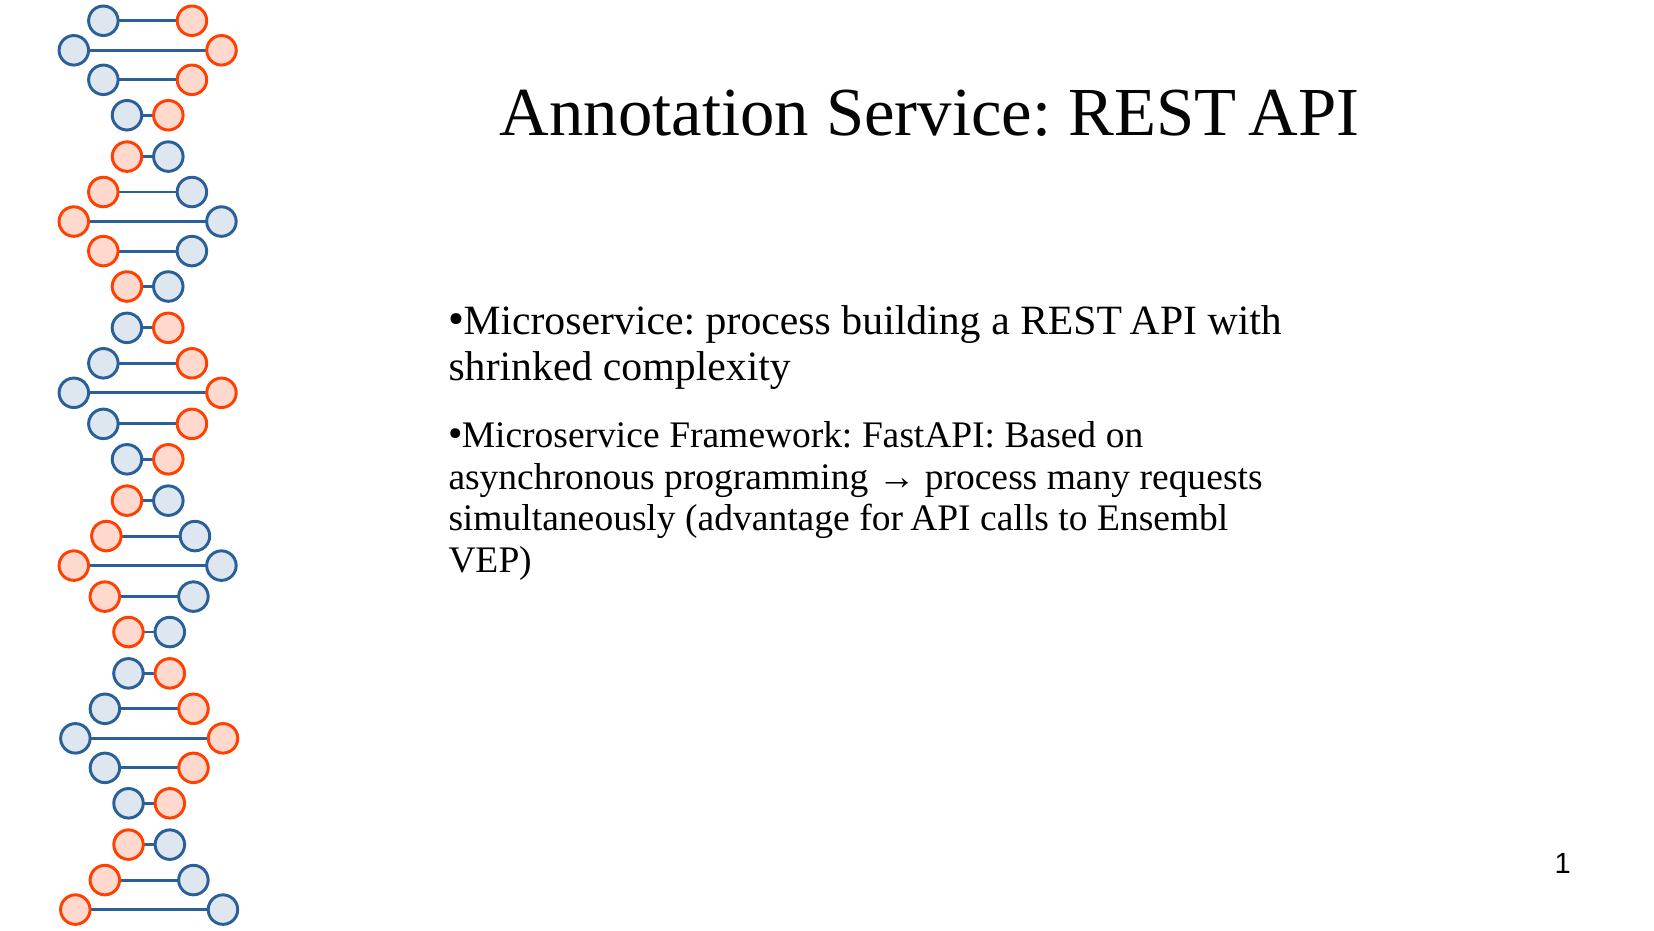

# Annotation Service: REST API
Microservice: process building a REST API with shrinked complexity
Microservice Framework: FastAPI: Based on asynchronous programming → process many requests simultaneously (advantage for API calls to Ensembl VEP)
1